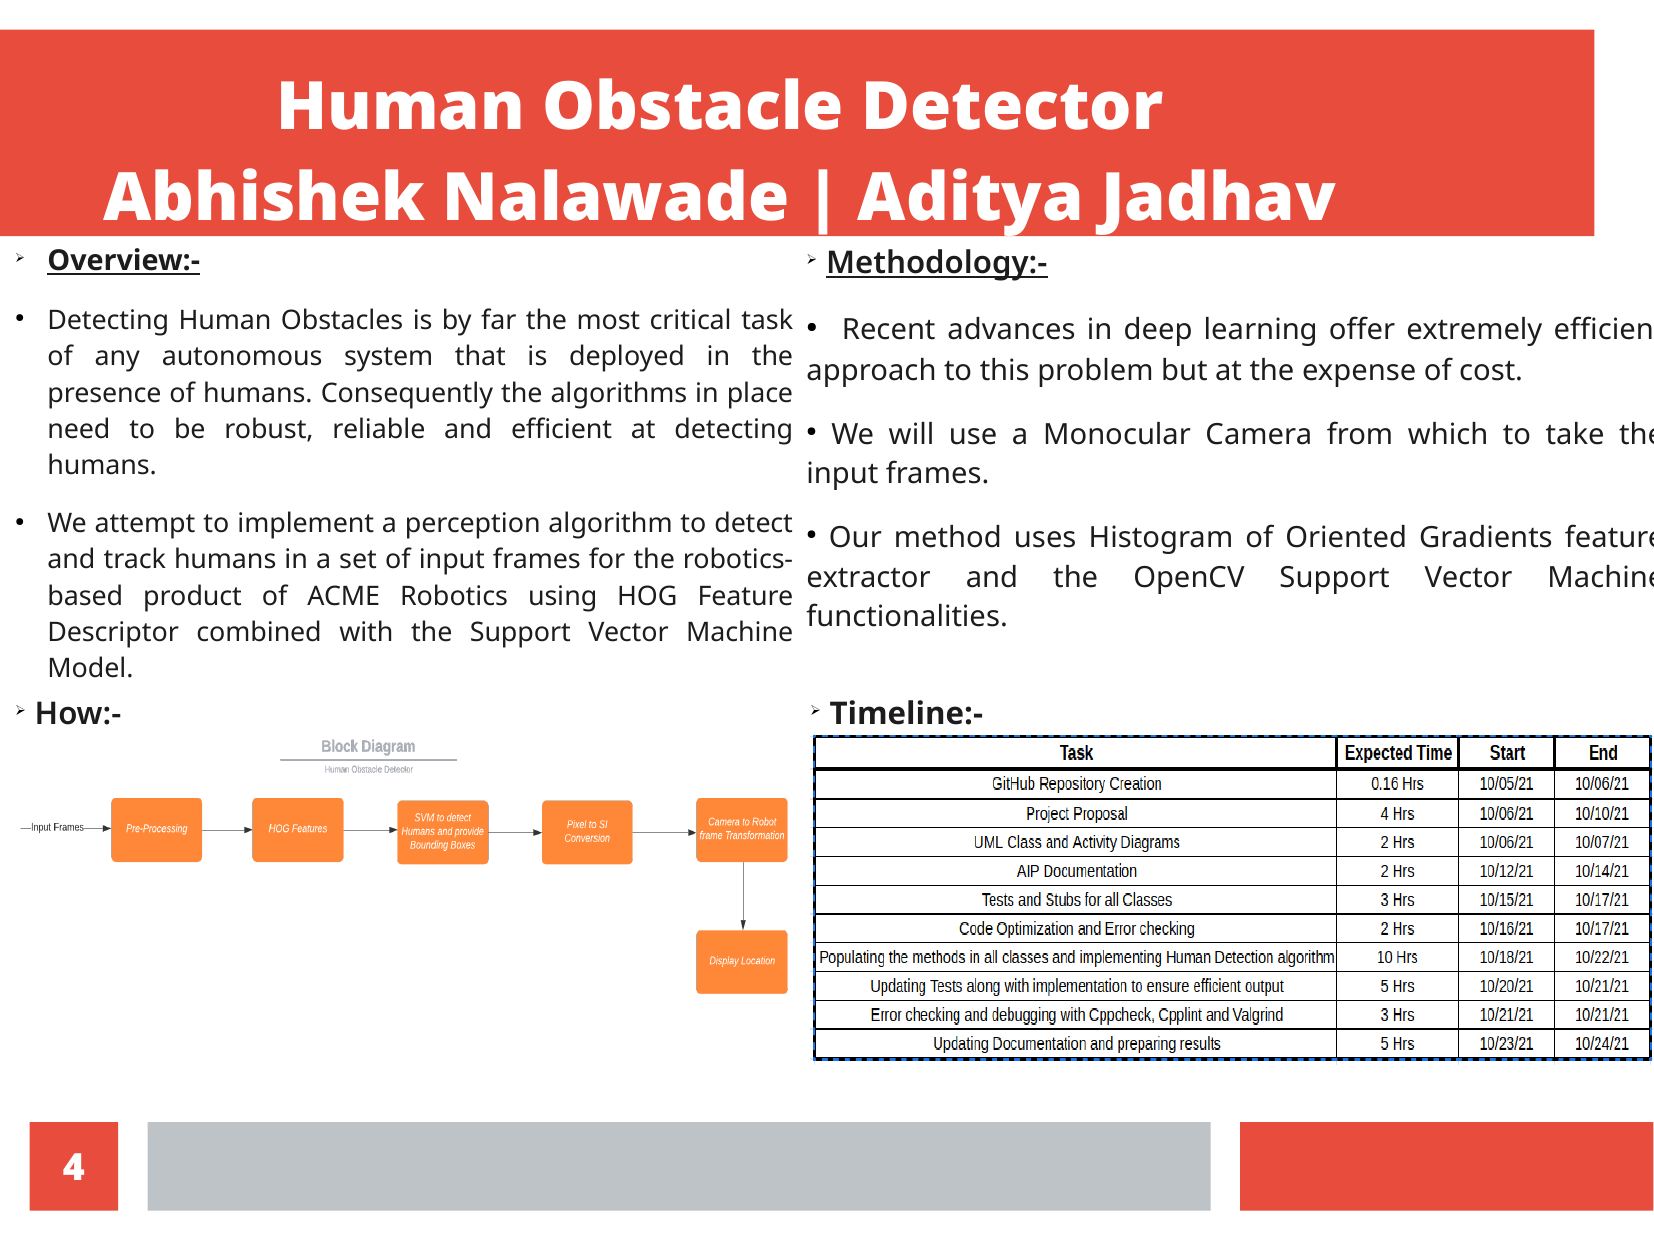

# Human Obstacle Detector Abhishek Nalawade | Aditya Jadhav
Overview:-
Detecting Human Obstacles is by far the most critical task of any autonomous system that is deployed in the presence of humans. Consequently the algorithms in place need to be robust, reliable and efficient at detecting humans.
We attempt to implement a perception algorithm to detect and track humans in a set of input frames for the robotics-based product of ACME Robotics using HOG Feature Descriptor combined with the Support Vector Machine Model.
 Methodology:-
 Recent advances in deep learning offer extremely efficient approach to this problem but at the expense of cost.
 We will use a Monocular Camera from which to take the input frames.
 Our method uses Histogram of Oriented Gradients feature extractor and the OpenCV Support Vector Machine functionalities.
 How:-
 Timeline:-
4